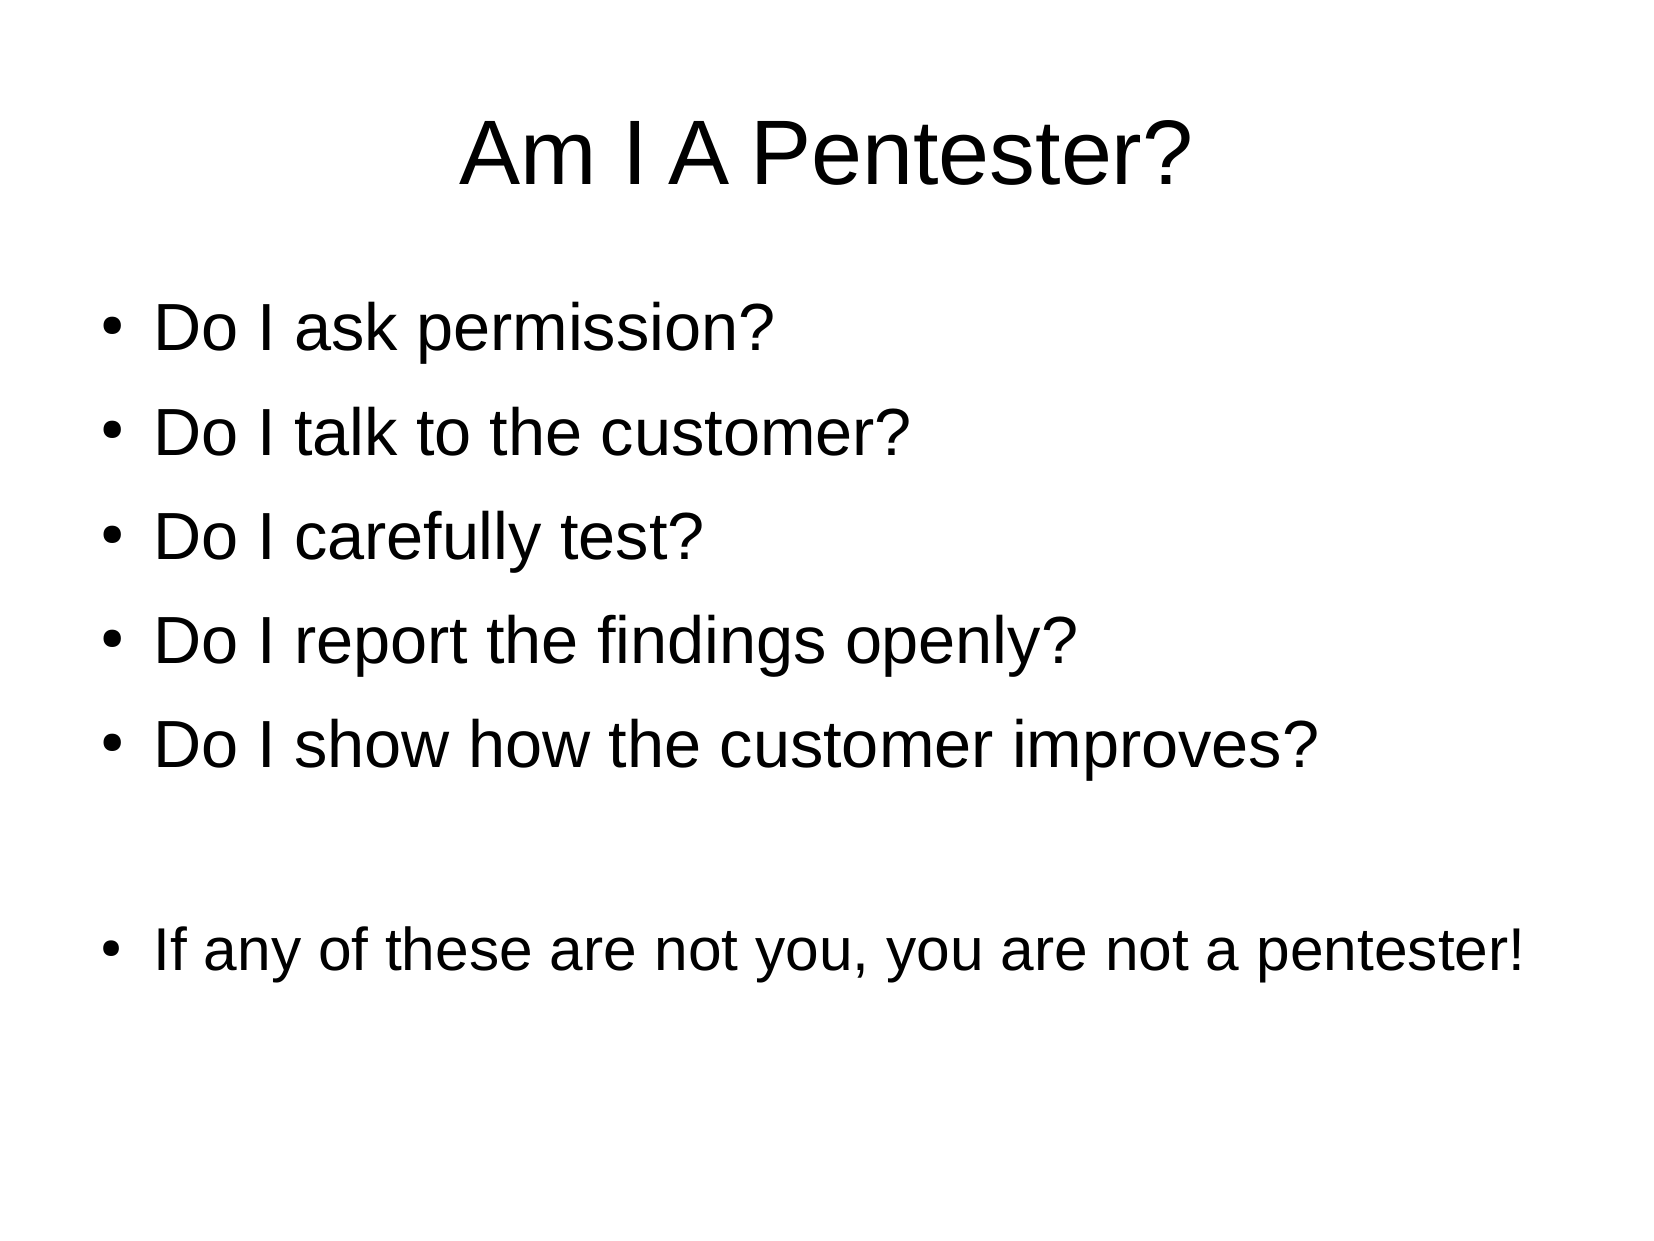

# Am I A Pentester?
Do I ask permission?
Do I talk to the customer?
Do I carefully test?
Do I report the findings openly?
Do I show how the customer improves?
If any of these are not you, you are not a pentester!